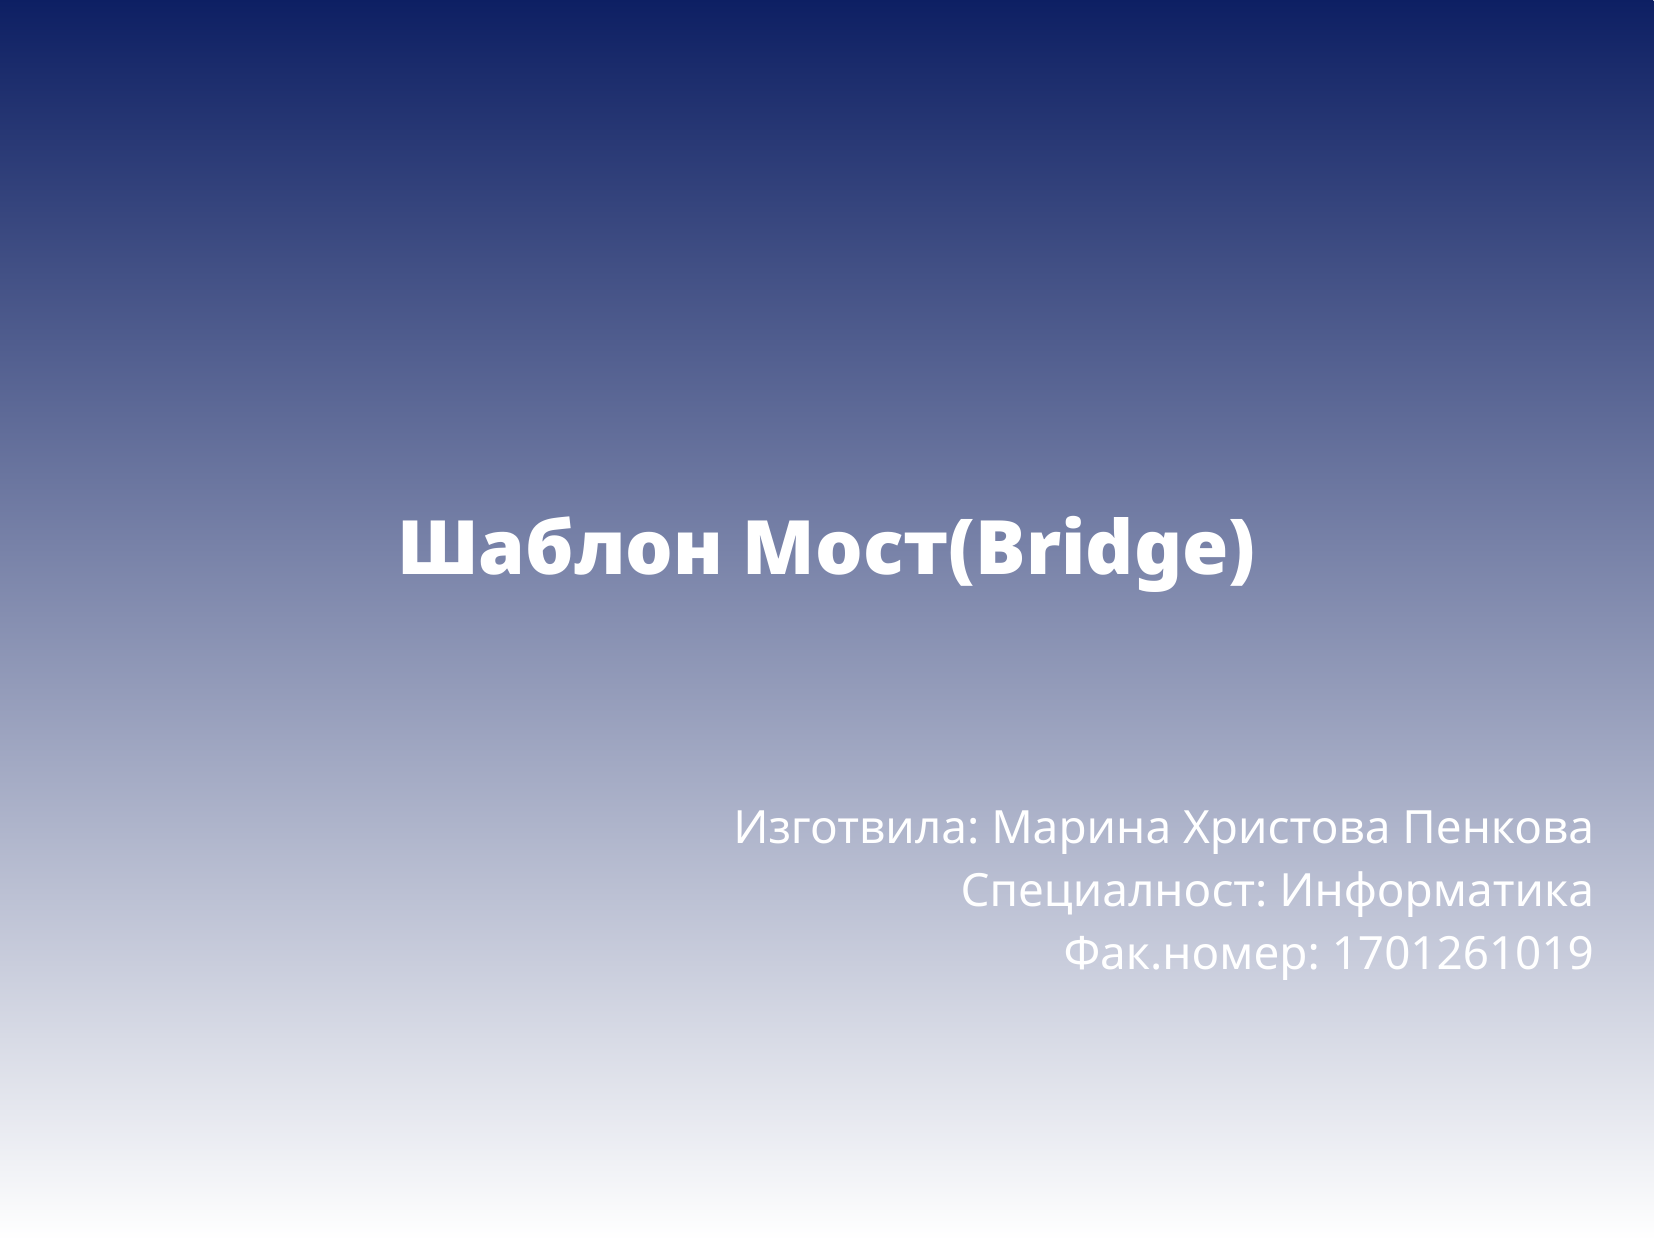

# Шаблон Мост(Bridge)
Изготвила: Марина Христова Пенкова
Специалност: Информатика
Фак.номер: 1701261019